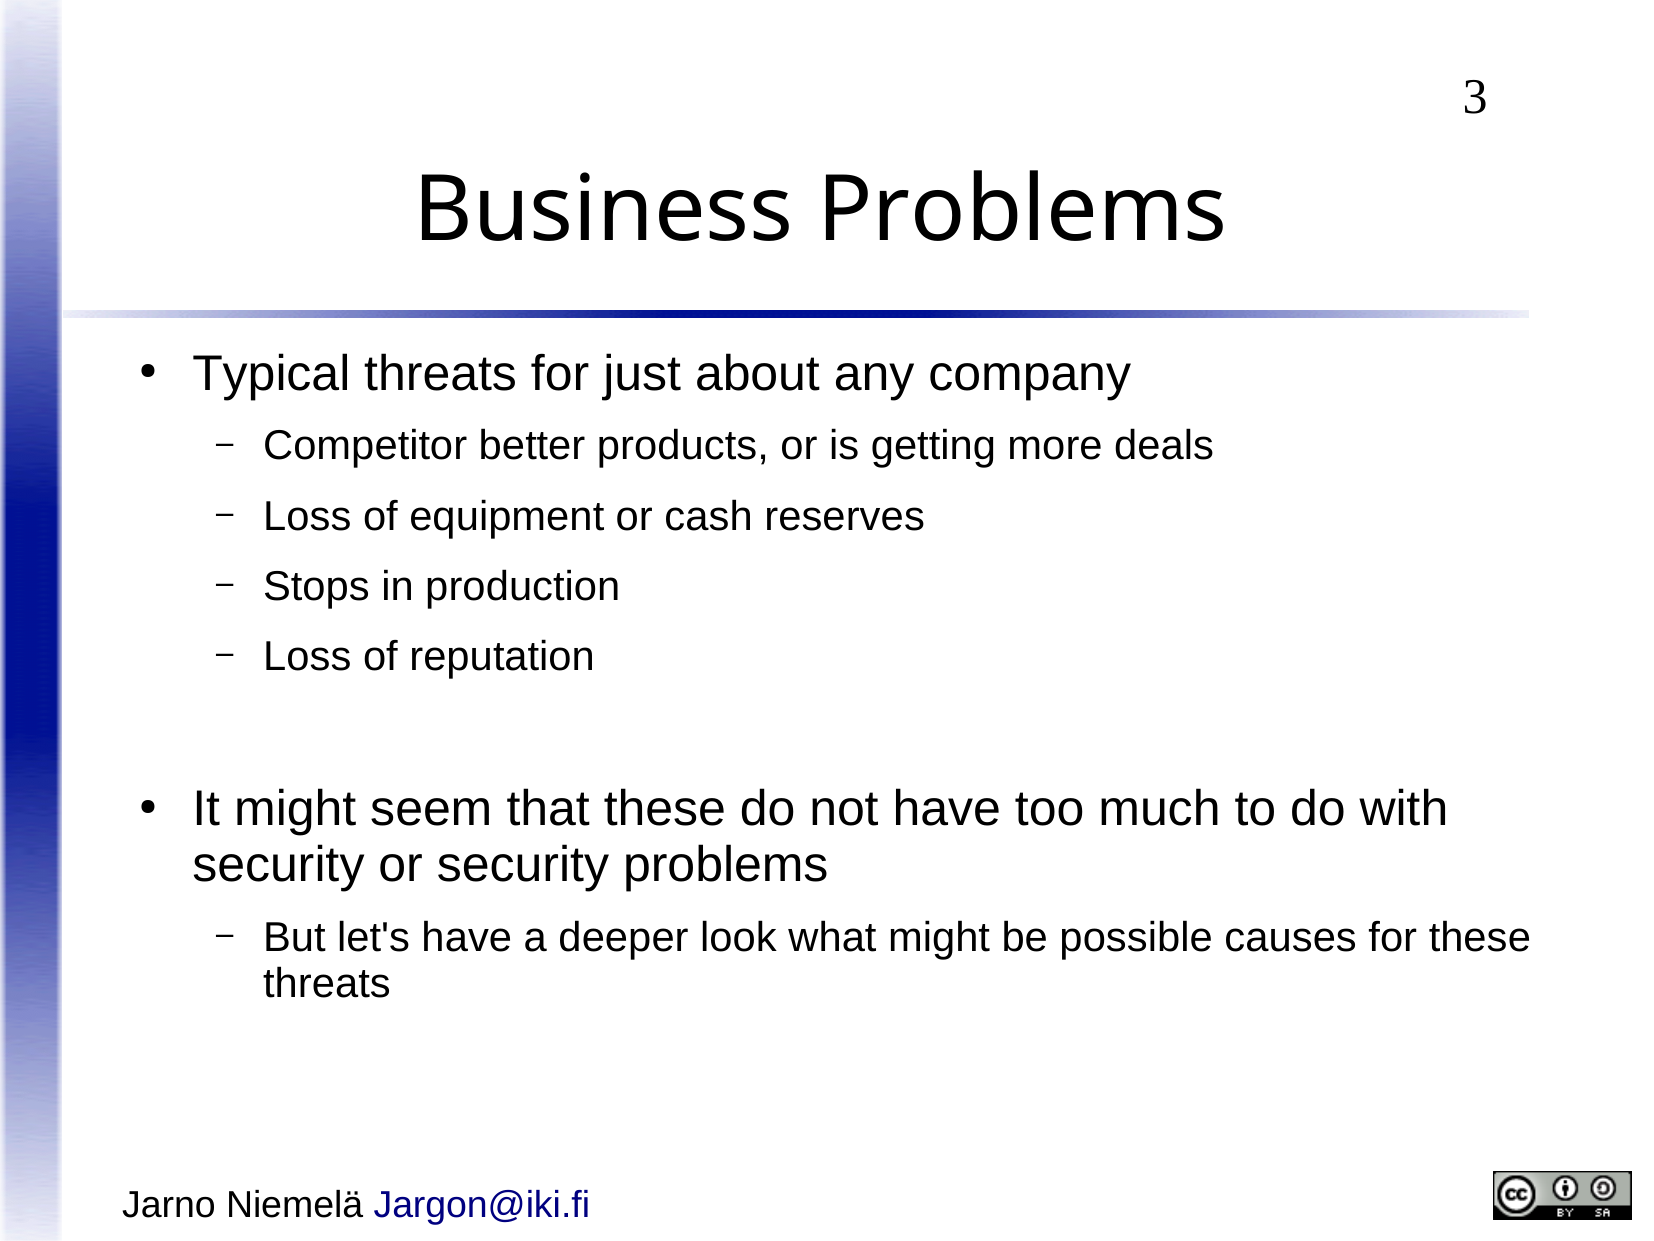

# Business Problems
Typical threats for just about any company
Competitor better products, or is getting more deals
Loss of equipment or cash reserves
Stops in production
Loss of reputation
It might seem that these do not have too much to do with security or security problems
But let's have a deeper look what might be possible causes for these threats